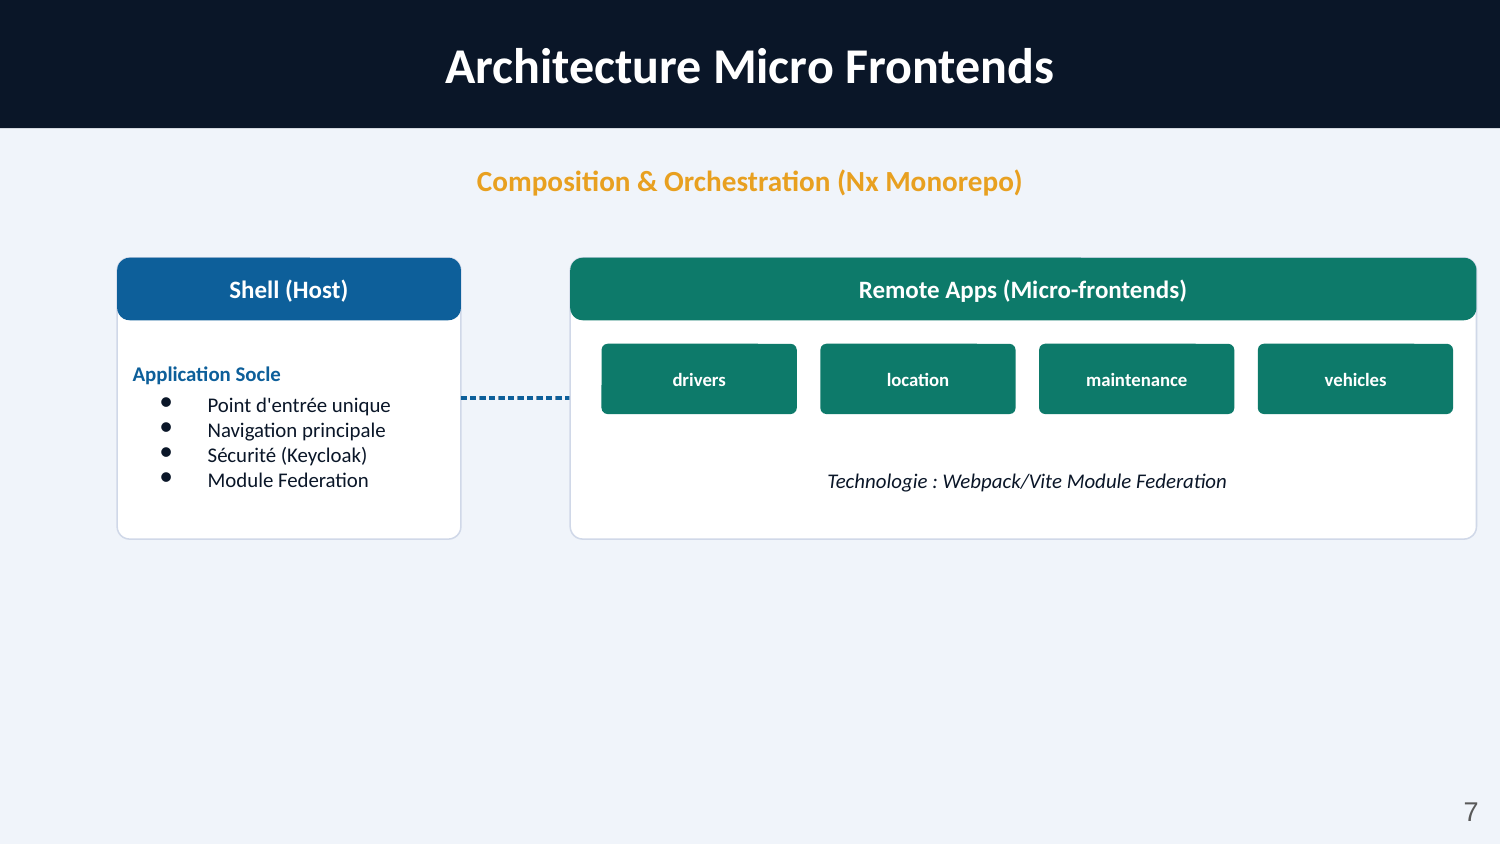

Architecture Micro Frontends
Composition & Orchestration (Nx Monorepo)
Shell (Host)
Remote Apps (Micro-frontends)
Application Socle
Point d'entrée unique
Navigation principale
Sécurité (Keycloak)
Module Federation
drivers
location
maintenance
vehicles
Technologie : Webpack/Vite Module Federation